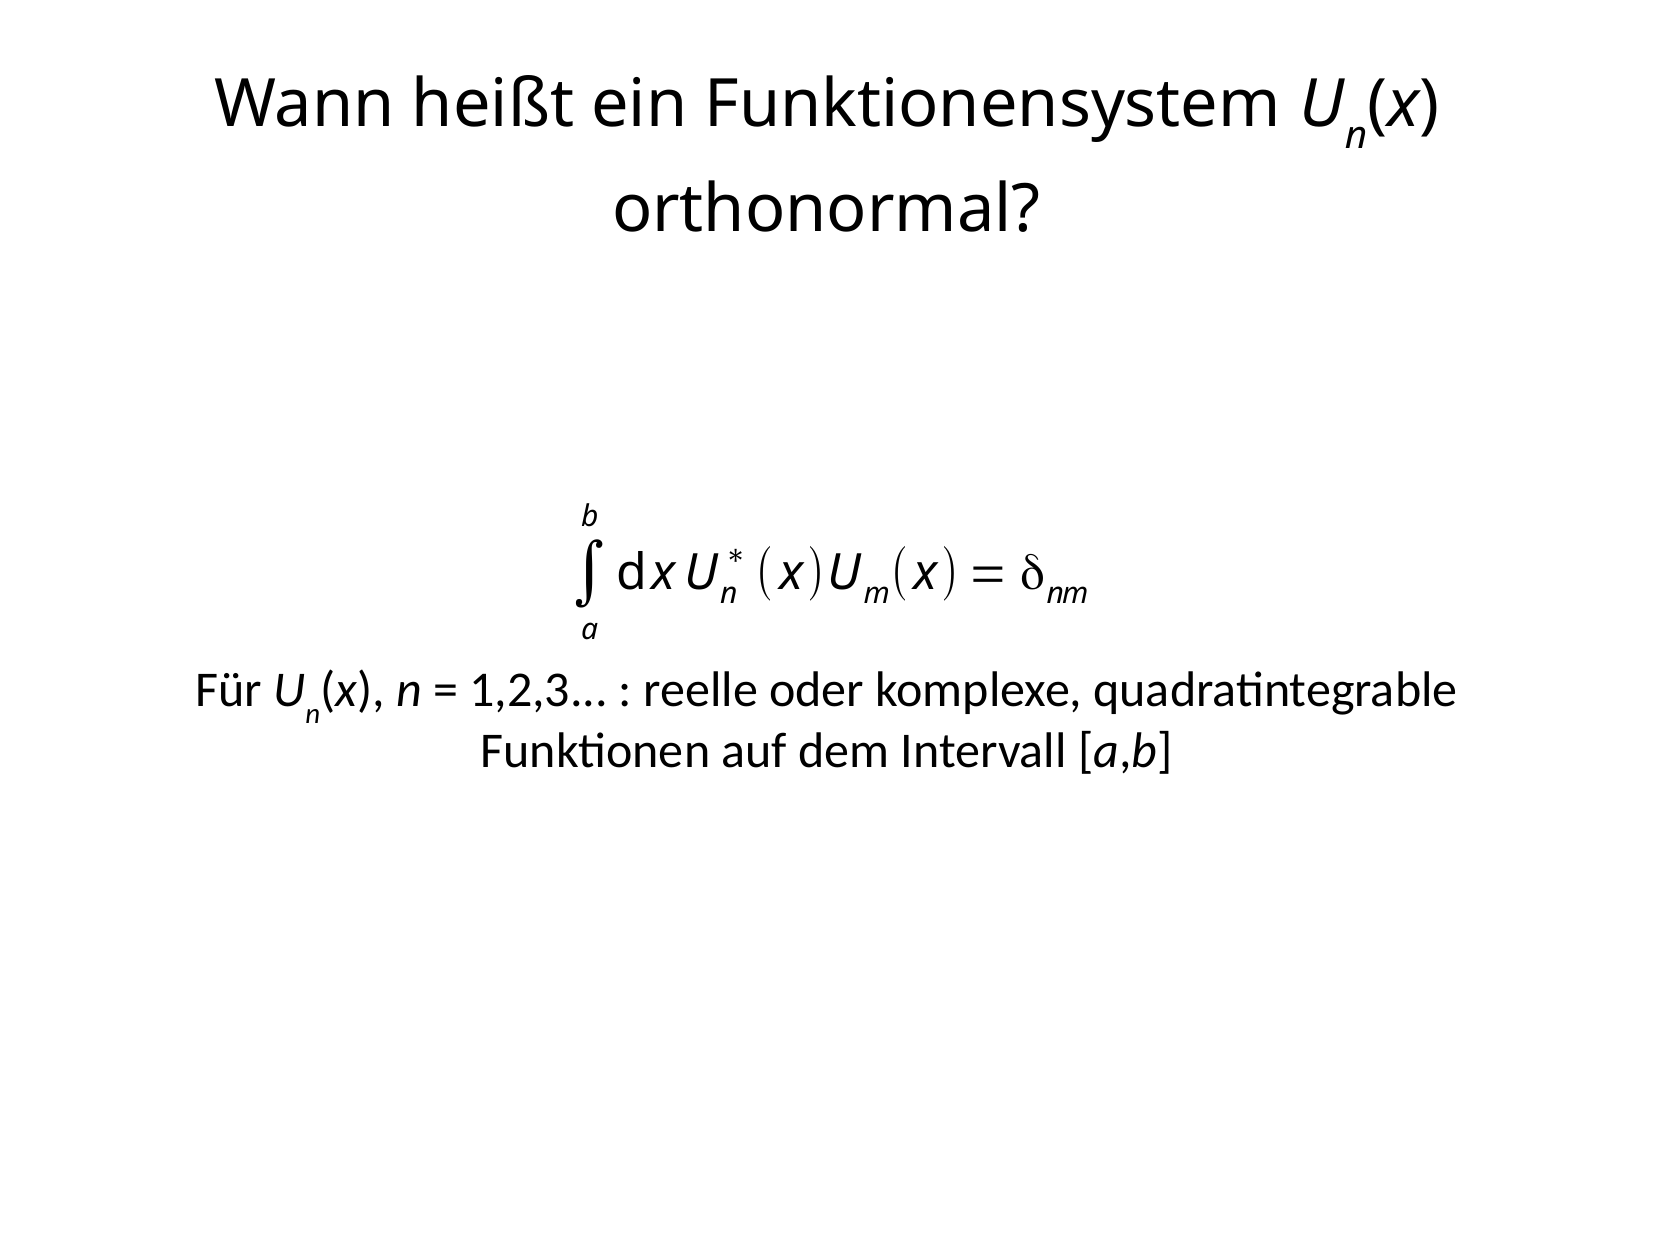

# Wann heißt ein Funktionensystem Un(x) orthonormal?
Für Un(x), n = 1,2,3... : reelle oder komplexe, quadratintegrable Funktionen auf dem Intervall [a,b]